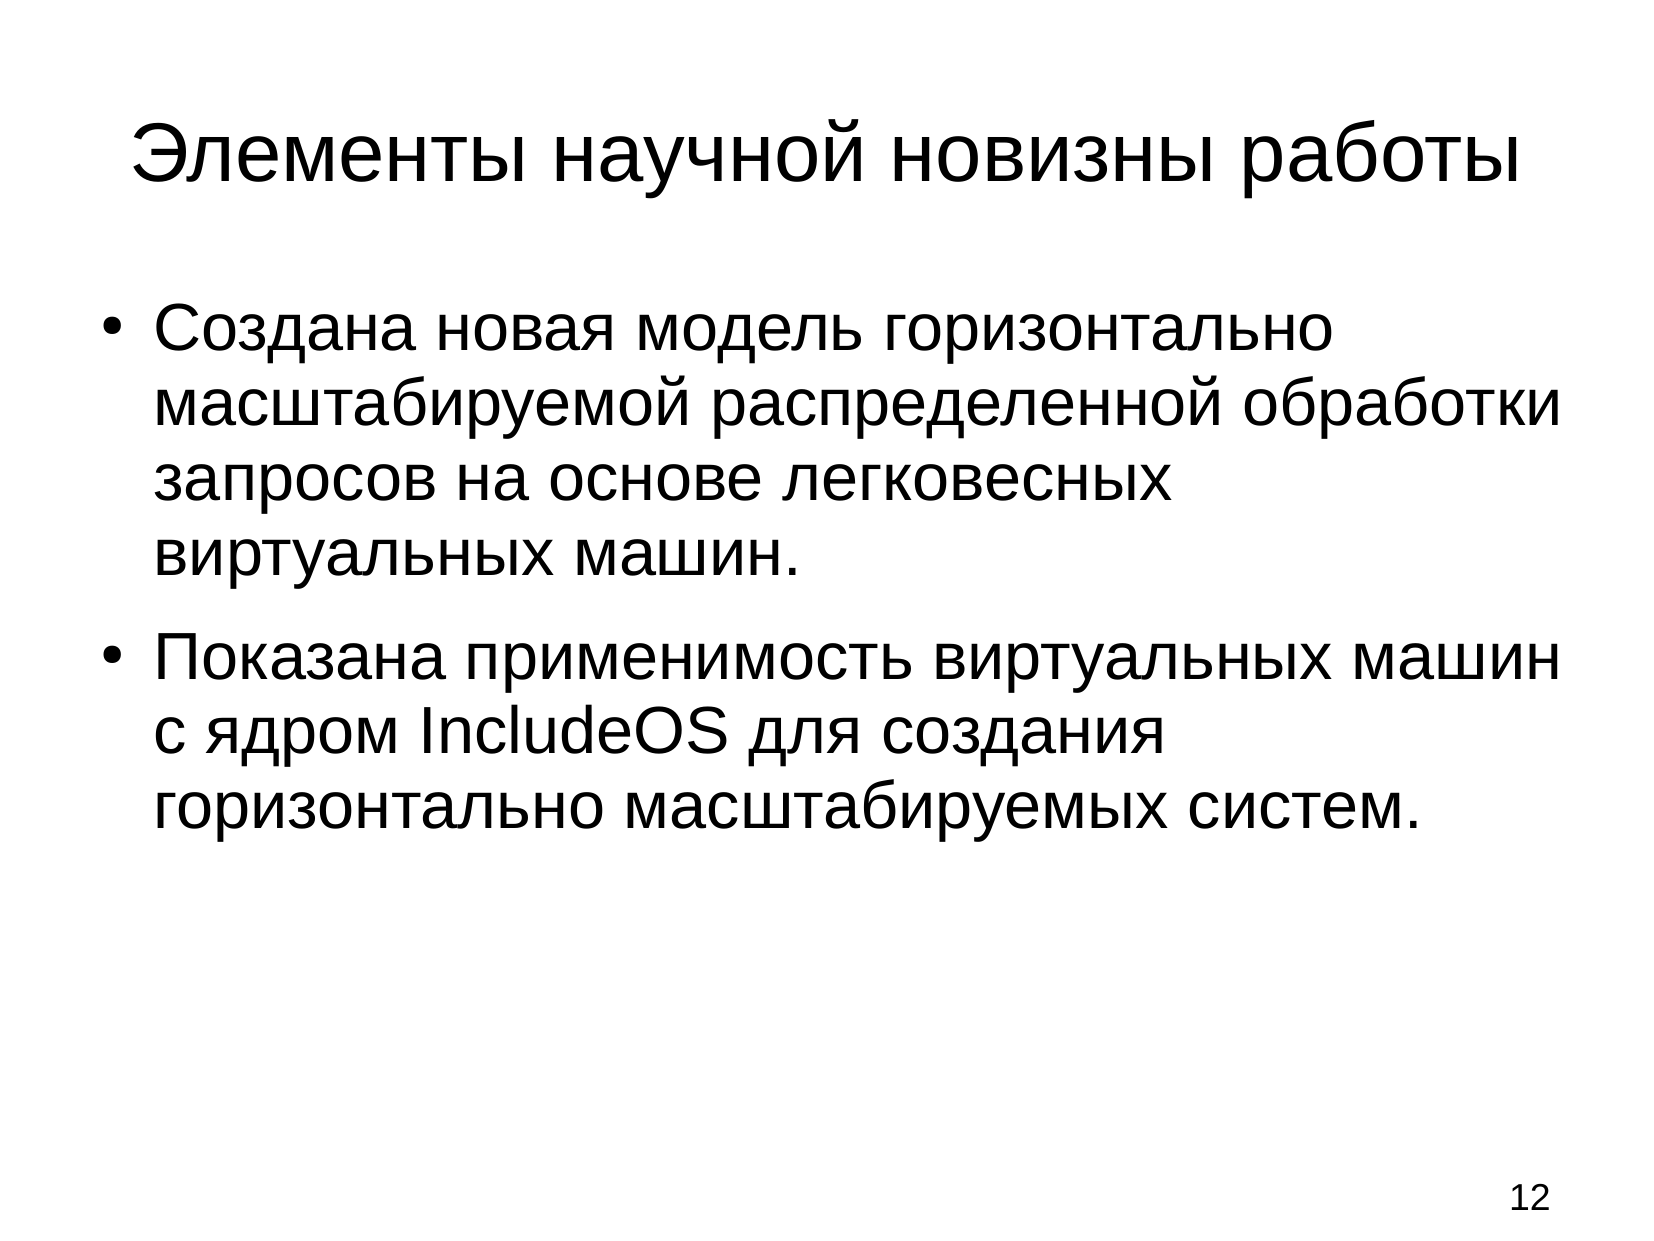

# Элементы научной новизны работы
Создана новая модель горизонтально масштабируемой распределенной обработки запросов на основе легковесных виртуальных машин.
Показана применимость виртуальных машин с ядром IncludeOS для создания горизонтально масштабируемых систем.